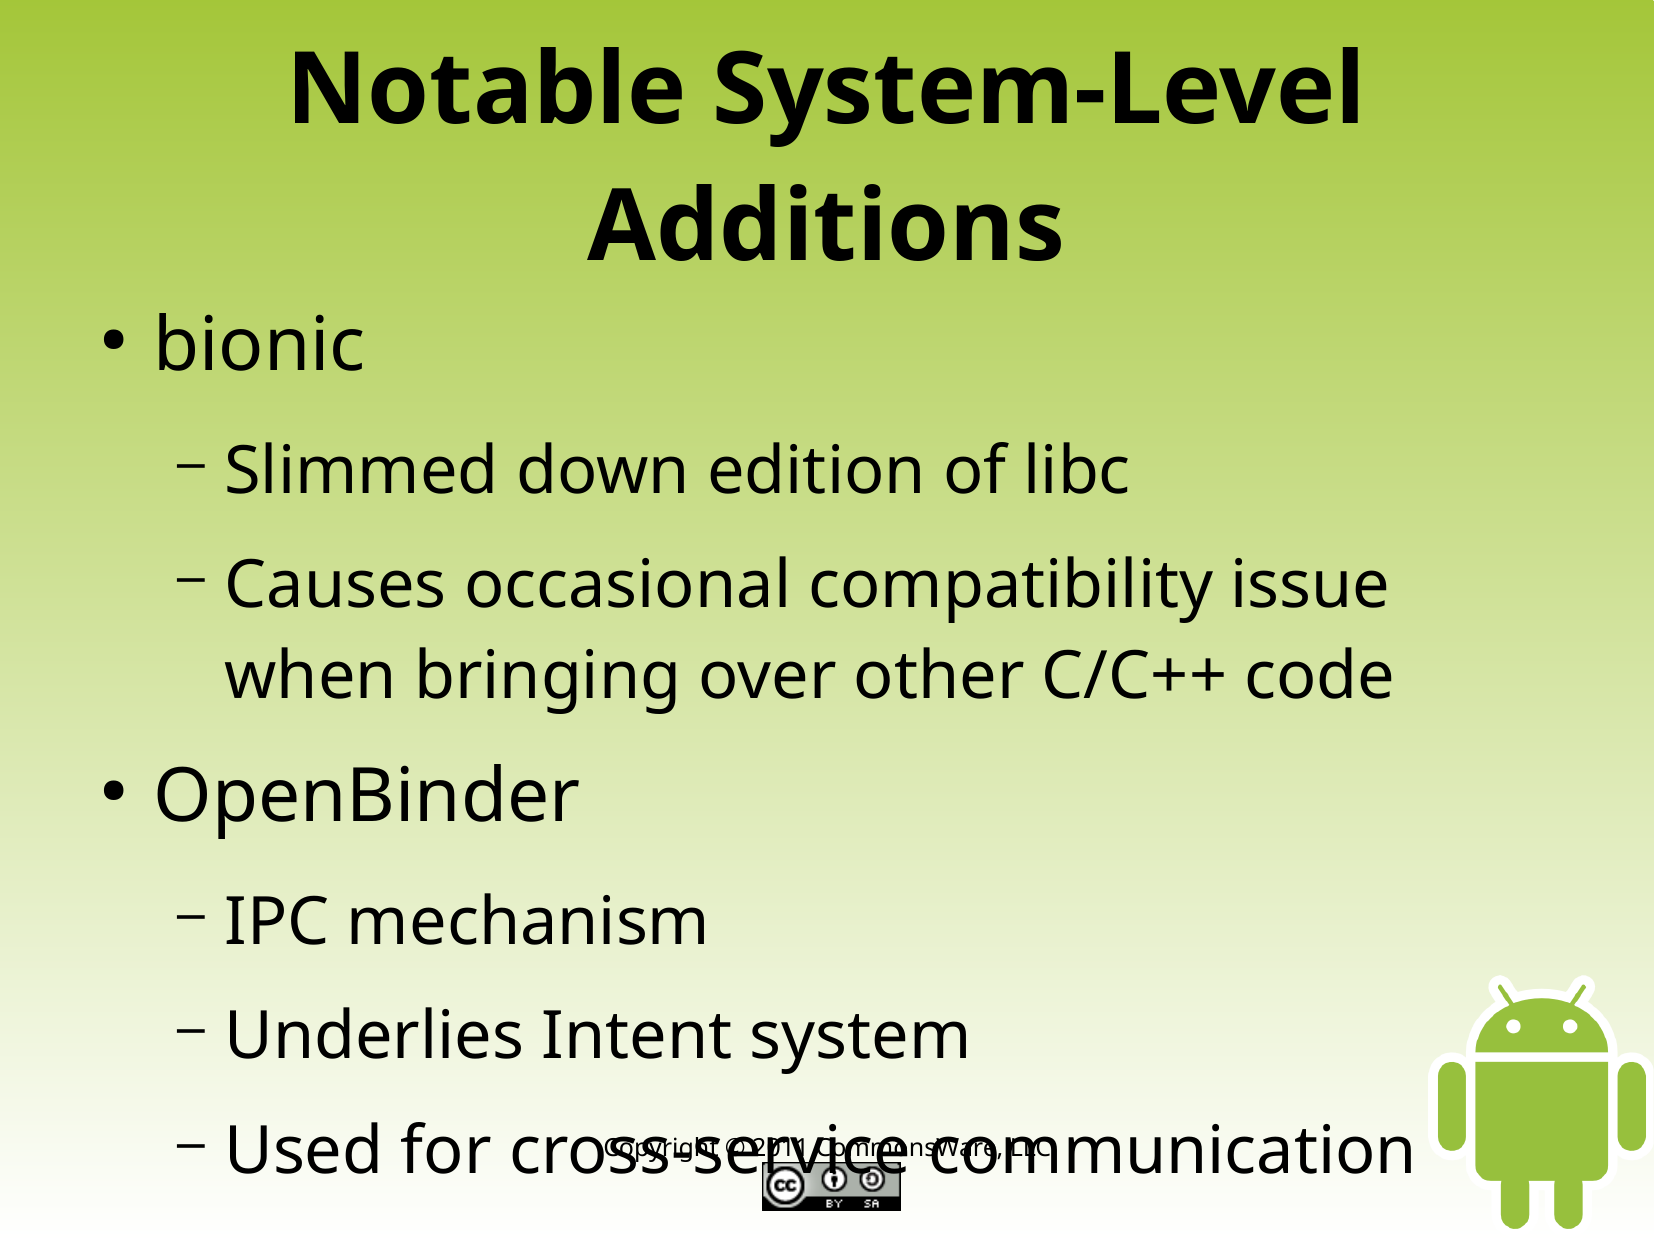

# Notable System-Level Additions
bionic
Slimmed down edition of libc
Causes occasional compatibility issue when bringing over other C/C++ code
OpenBinder
IPC mechanism
Underlies Intent system
Used for cross-service communication